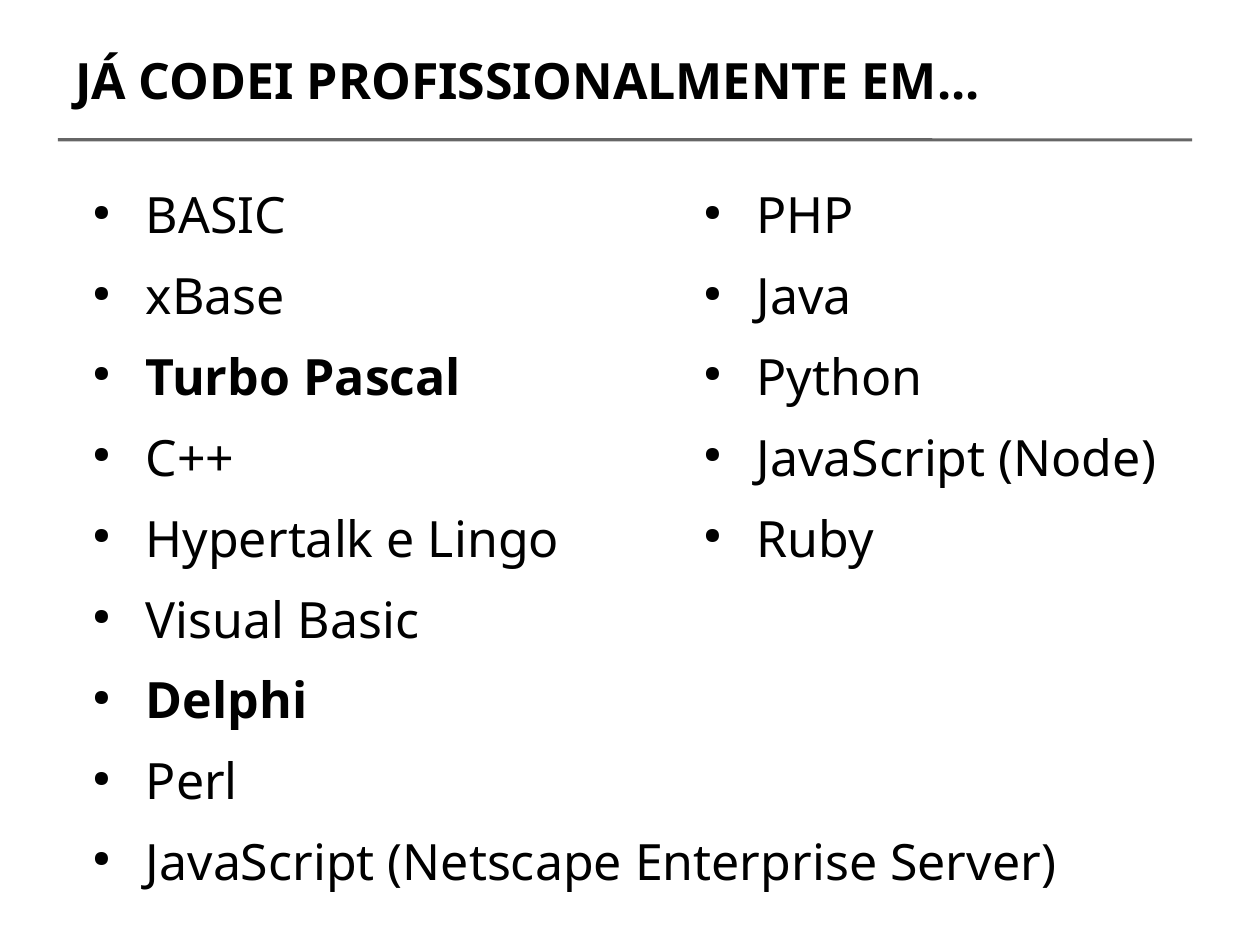

# JÁ CODEI PROFISSIONALMENTE EM...
BASIC
xBase
Turbo Pascal
C++
Hypertalk e Lingo
Visual Basic
Delphi
Perl
JavaScript (Netscape Enterprise Server)
PHP
Java
Python
JavaScript (Node)
Ruby